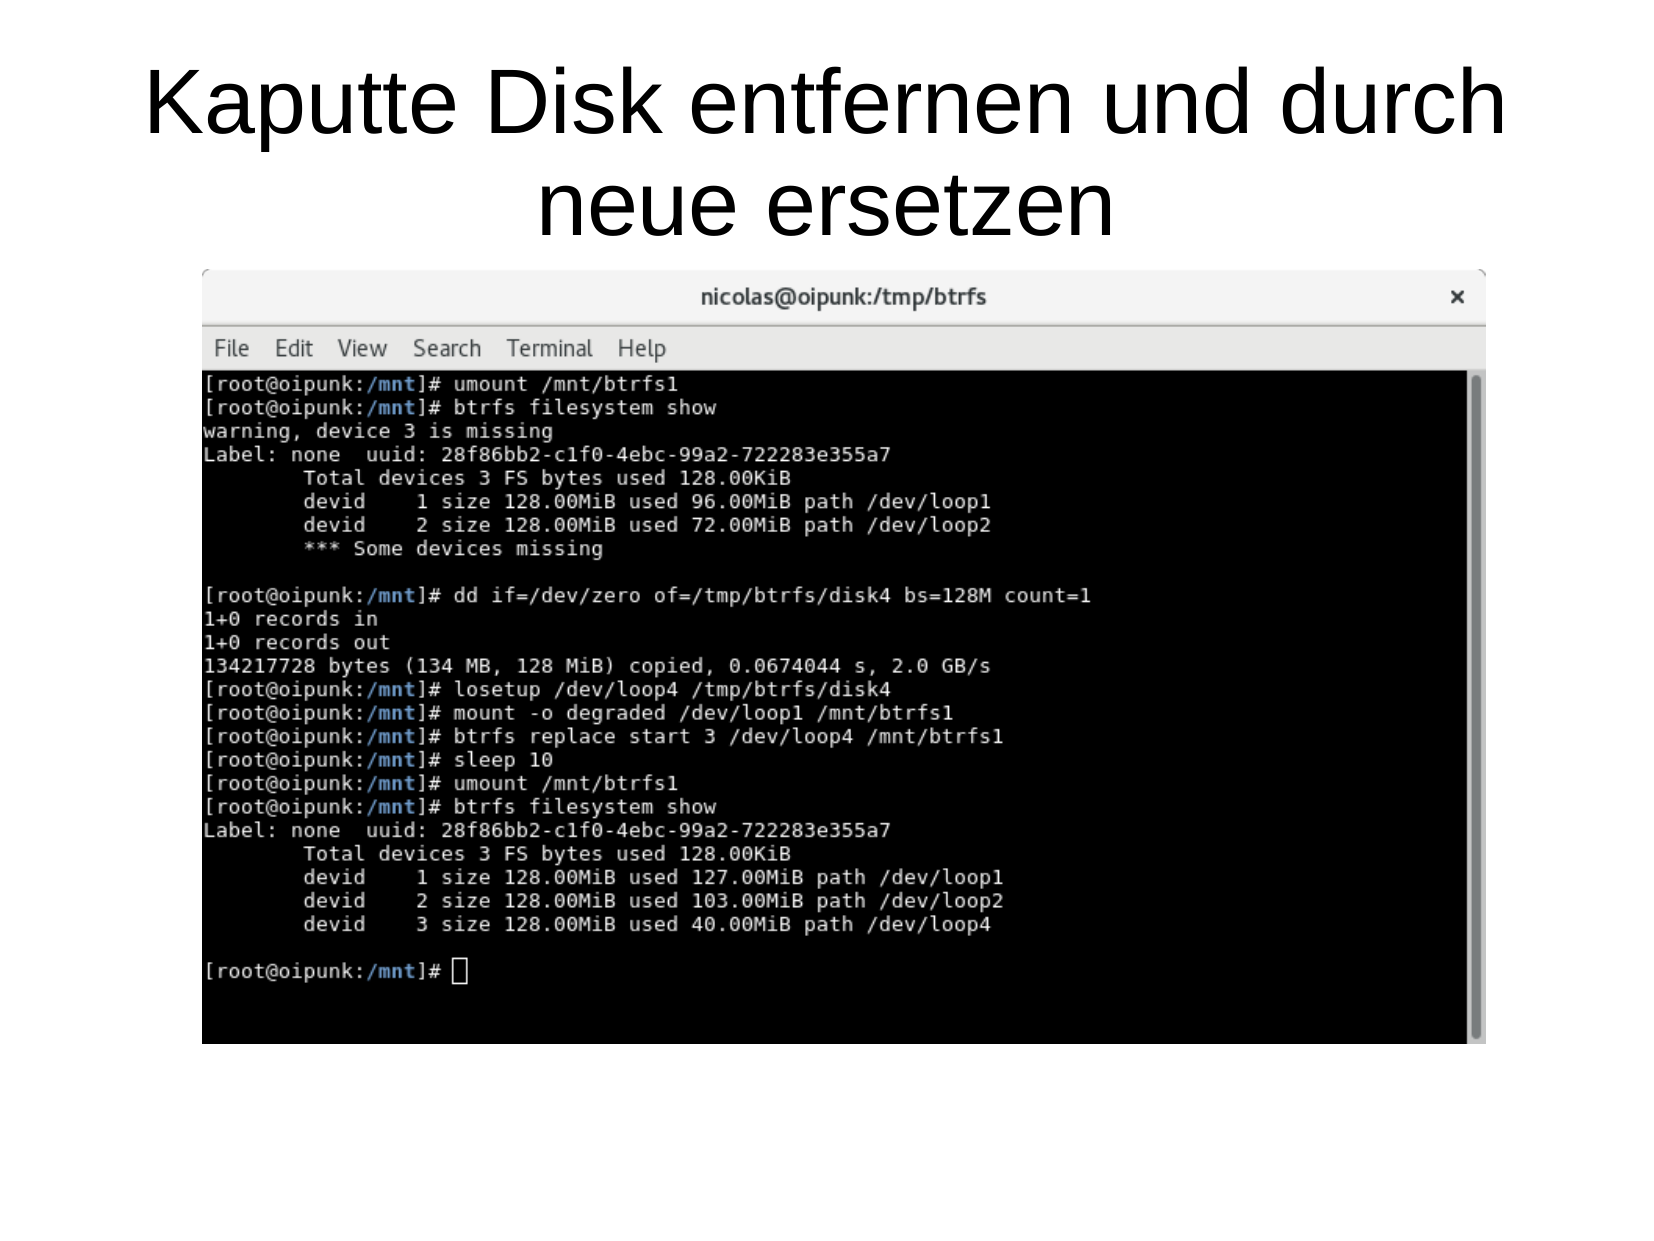

# Kaputte Disk entfernen und durch neue ersetzen